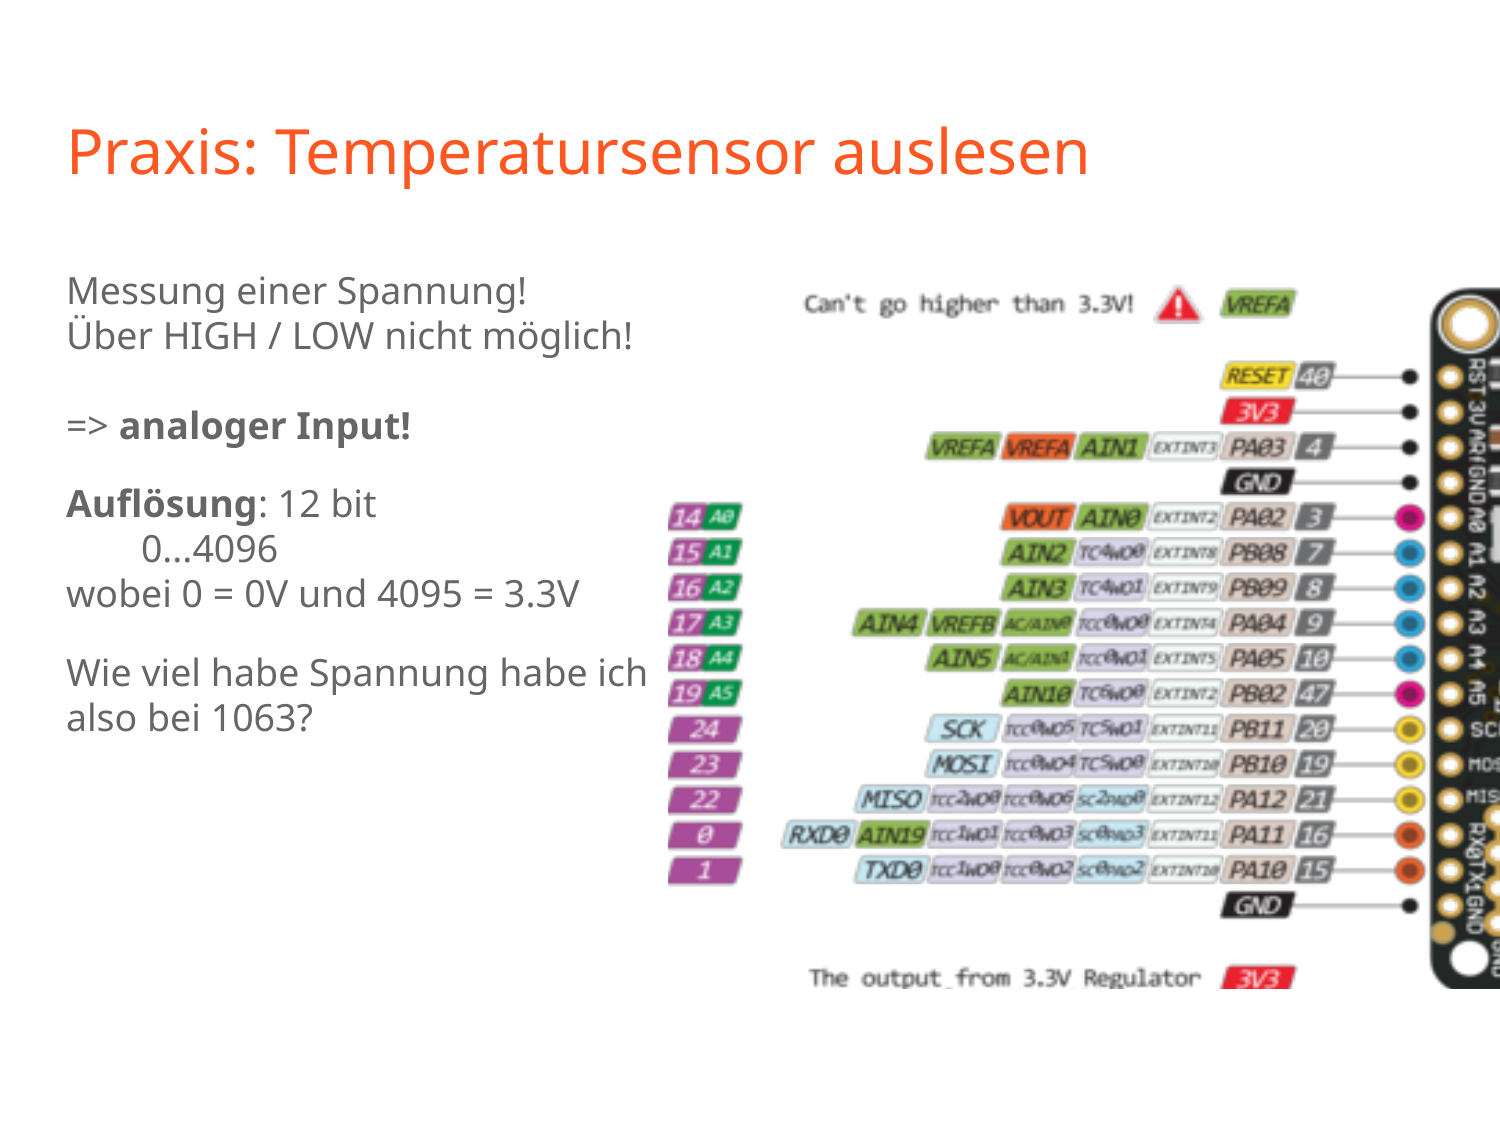

# Praxis: Temperatursensor auslesen
Messung einer Spannung!
Über HIGH / LOW nicht möglich!
=> analoger Input!
Auflösung: 12 bit
	0...4096
wobei 0 = 0V und 4095 = 3.3V
Wie viel habe Spannung habe ich
also bei 1063?